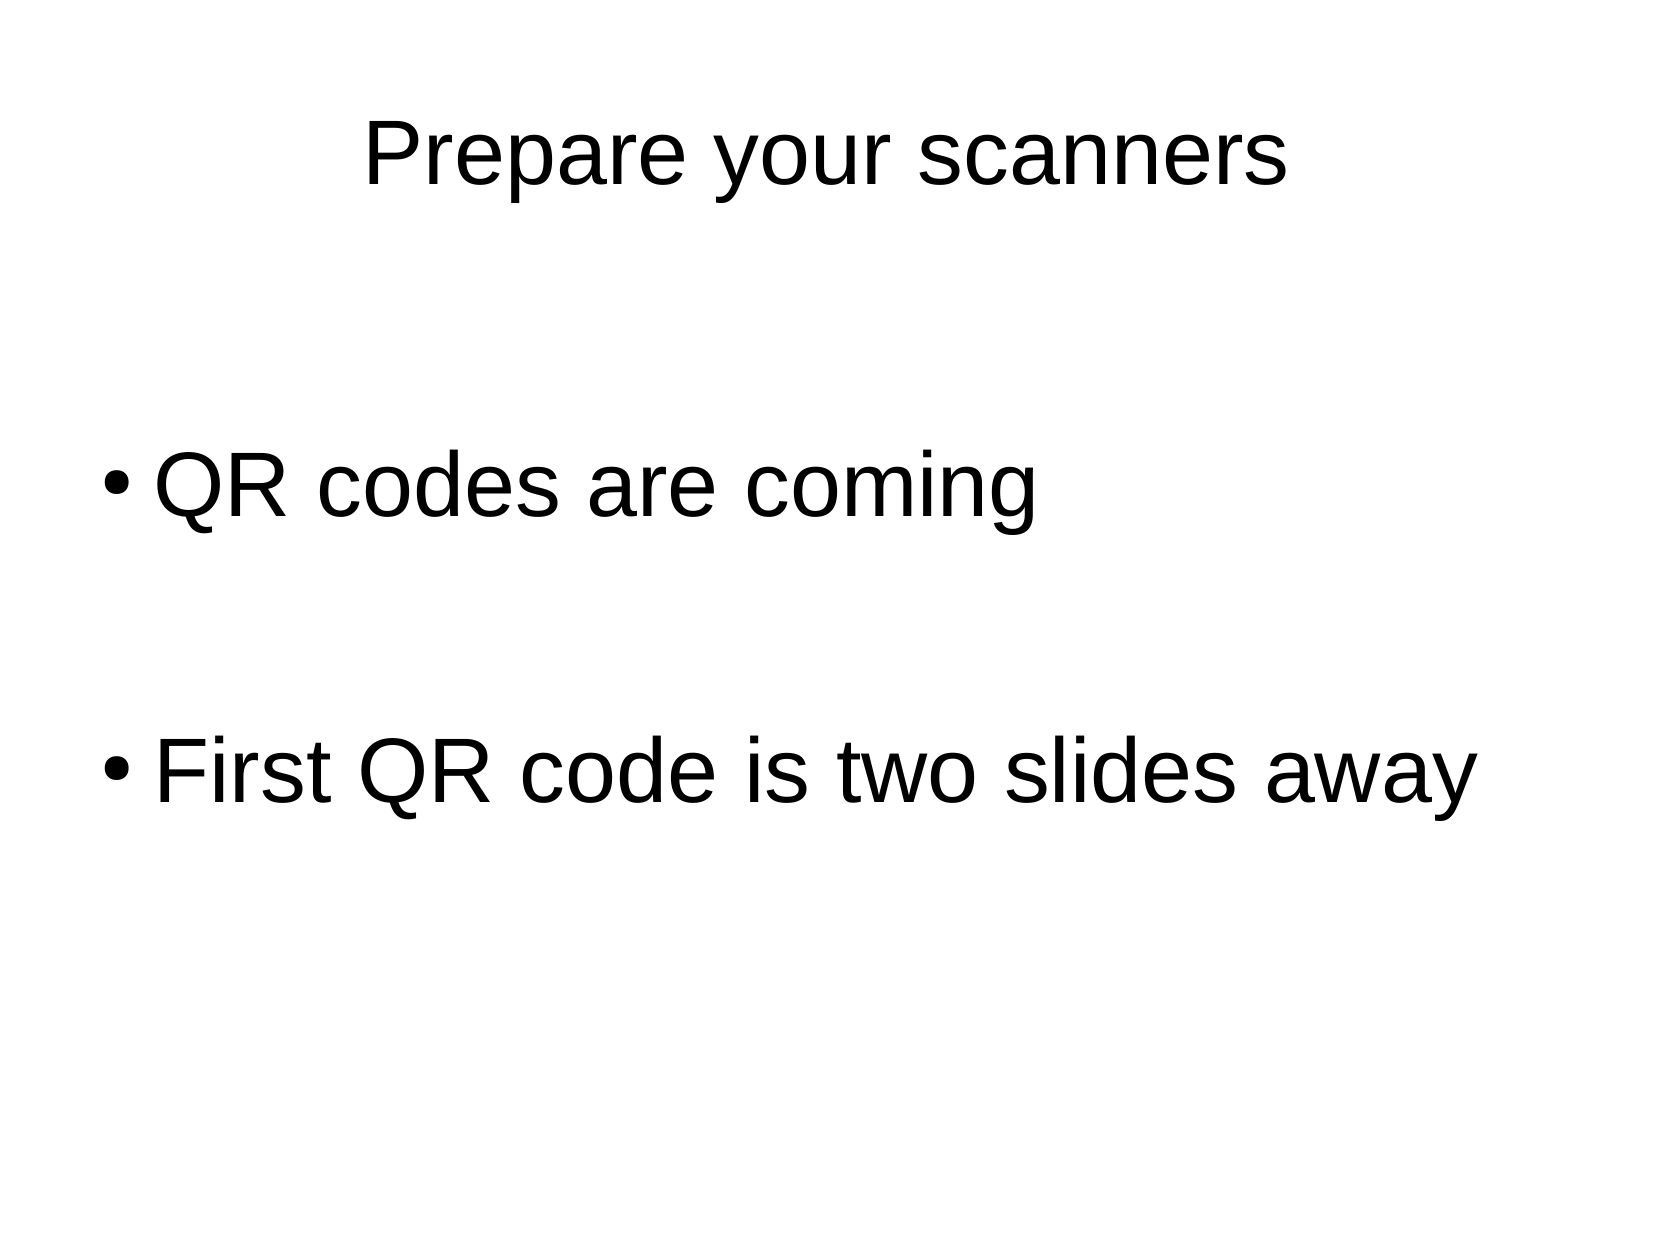

# Prepare your scanners
QR codes are coming
First QR code is two slides away